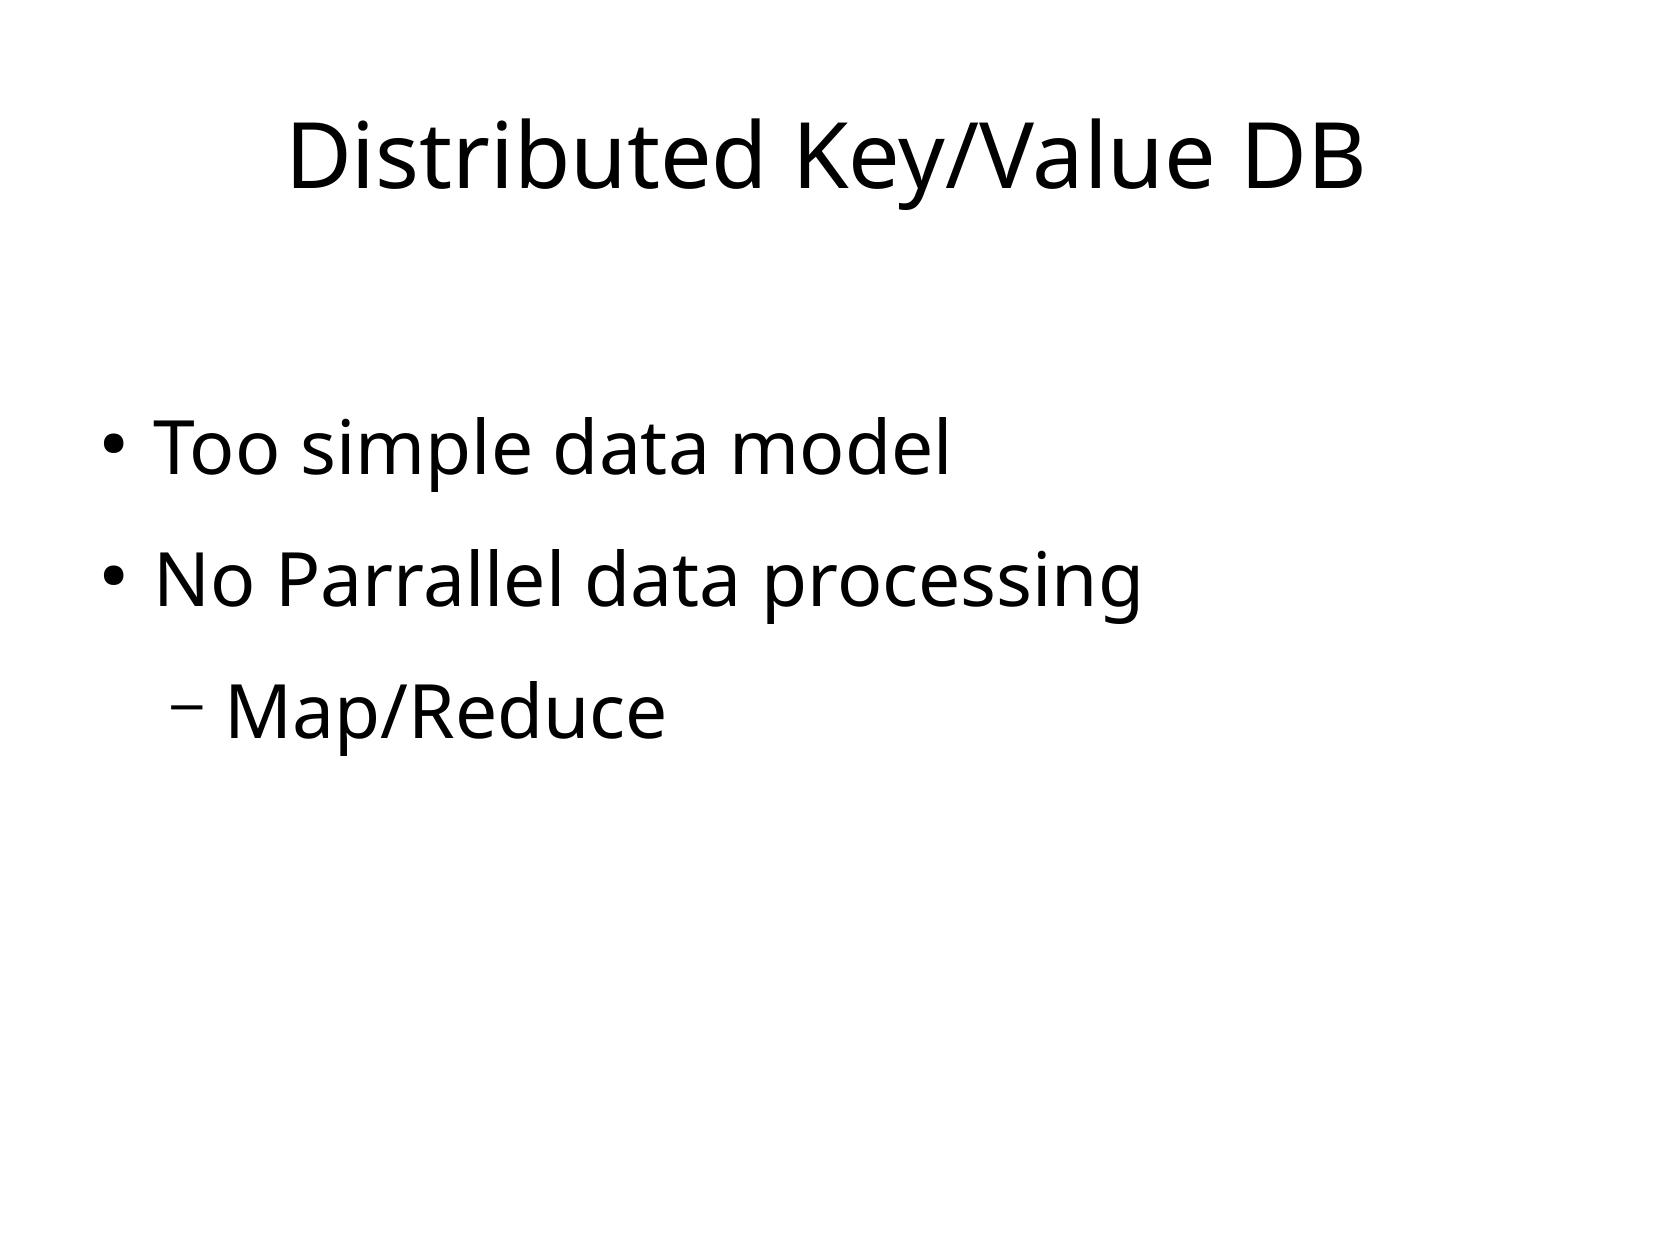

# Distributed Key/Value DB
Too simple data model
No Parrallel data processing
Map/Reduce